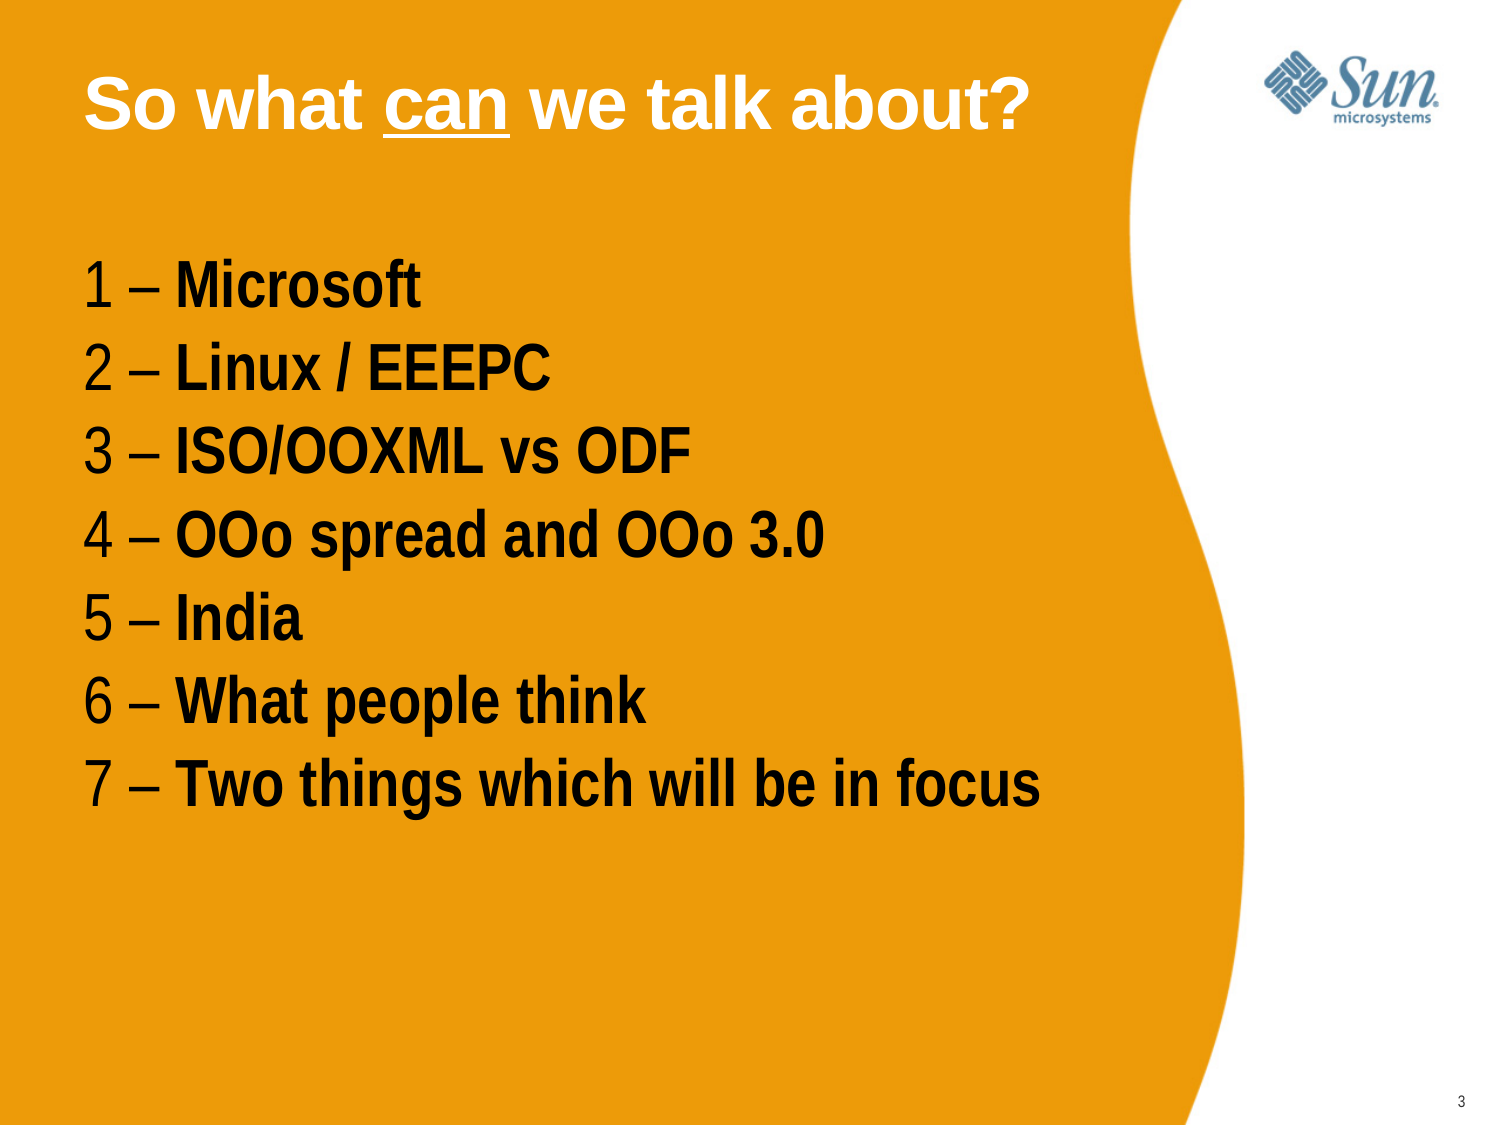

# So what can we talk about?
1 – Microsoft
2 – Linux / EEEPC
3 – ISO/OOXML vs ODF
4 – OOo spread and OOo 3.0
5 – India
6 – What people think
7 – Two things which will be in focus